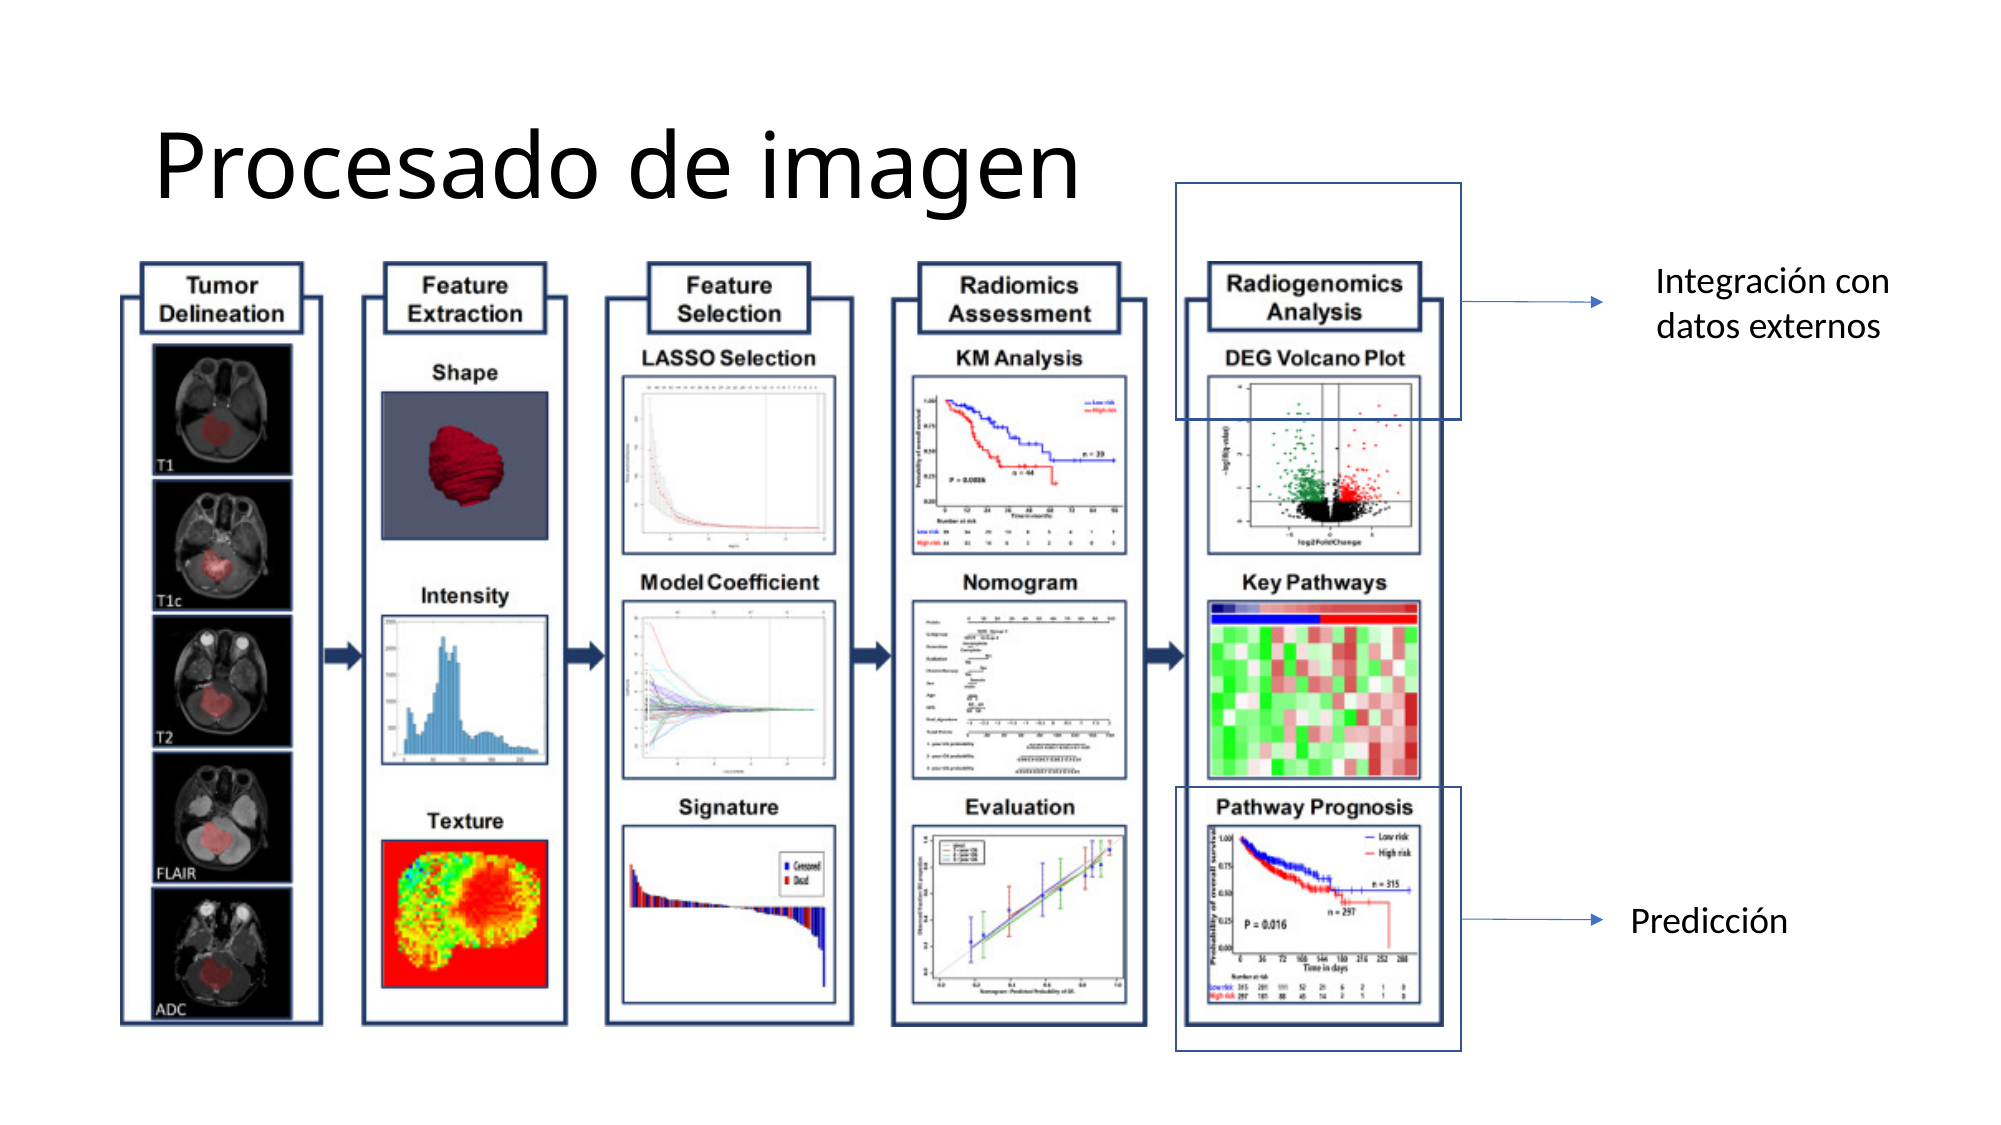

# Procesado de imagen
Integración con datos externos
Predicción